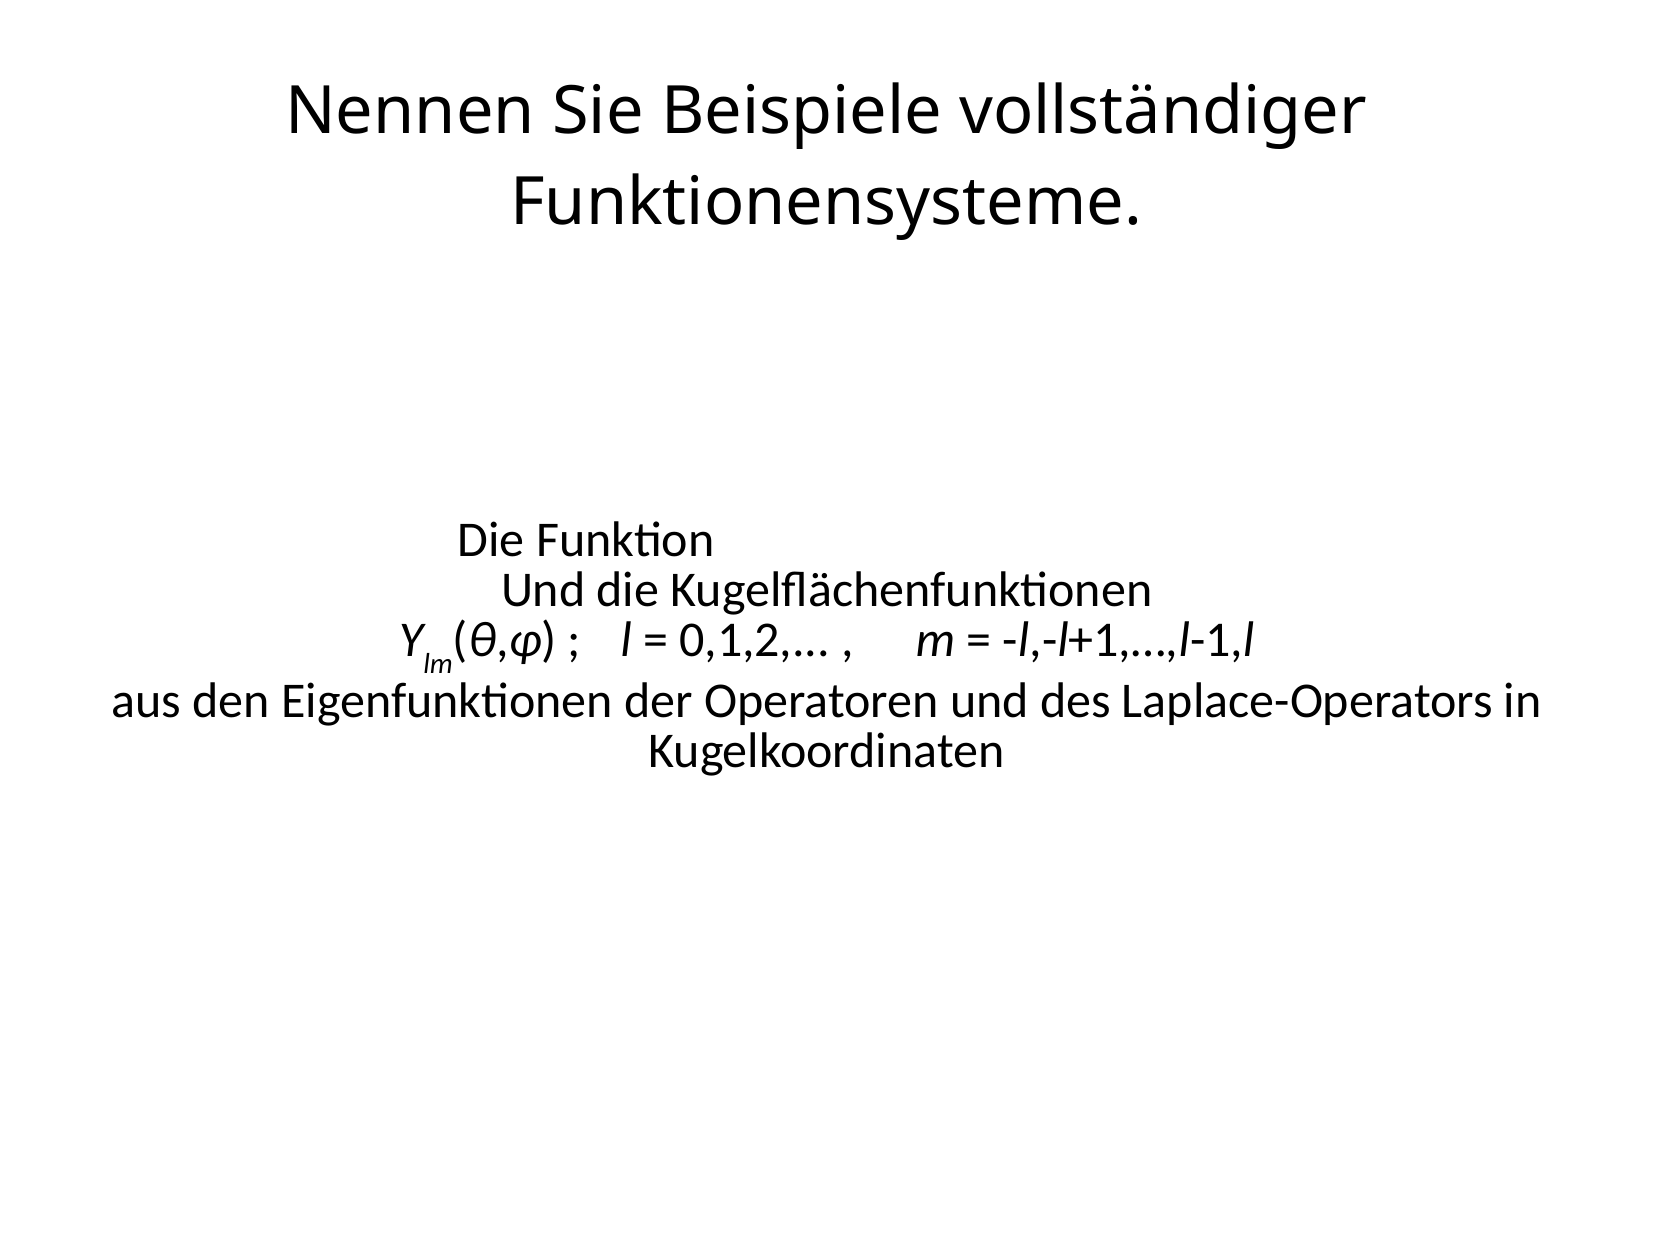

# Nennen Sie Beispiele vollständiger Funktionensysteme.
Die Funktion
Und die Kugelflächenfunktionen
Ylm(θ,φ) ;	l = 0,1,2,... ,	m = -l,-l+1,…,l-1,l
aus den Eigenfunktionen der Operatoren und des Laplace-Operators in Kugelkoordinaten